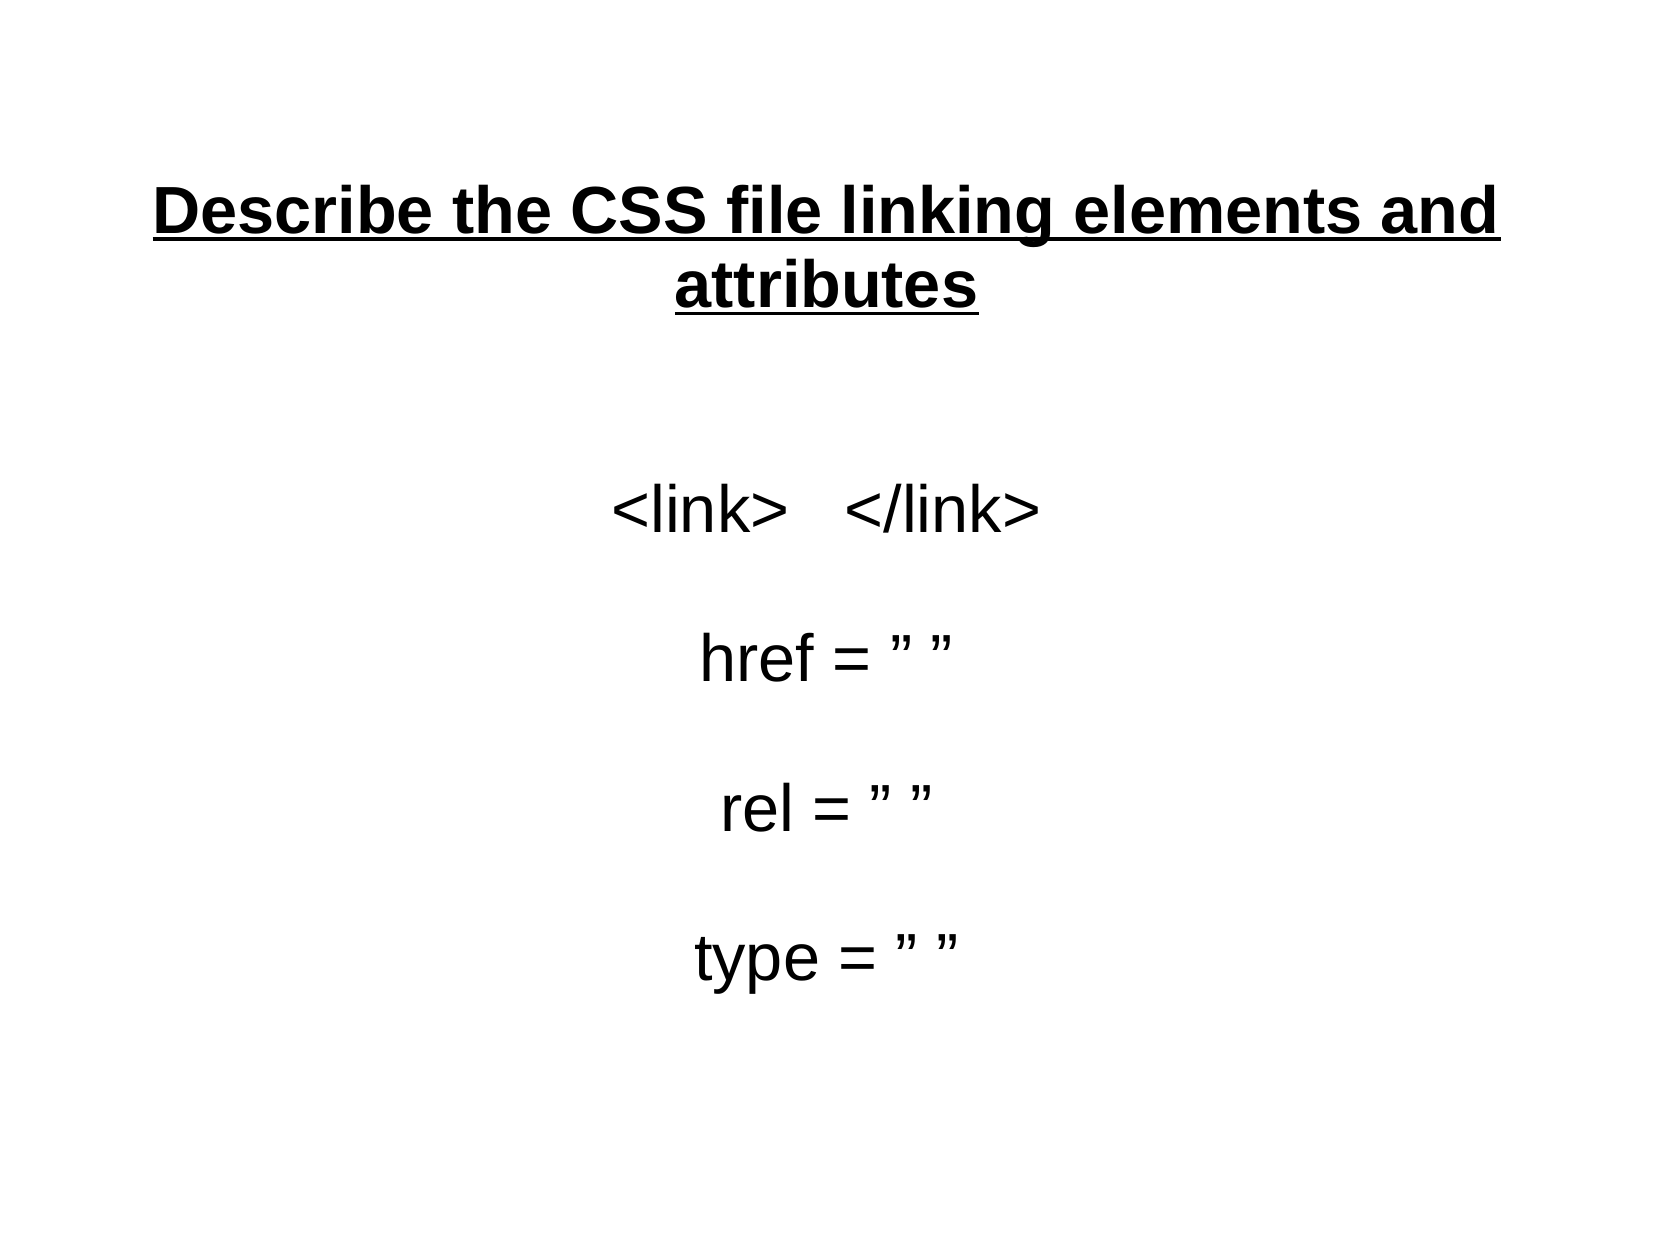

# Describe the CSS file linking elements and attributes
<link> </link>
href = ” ”
rel = ” ”
type = ” ”